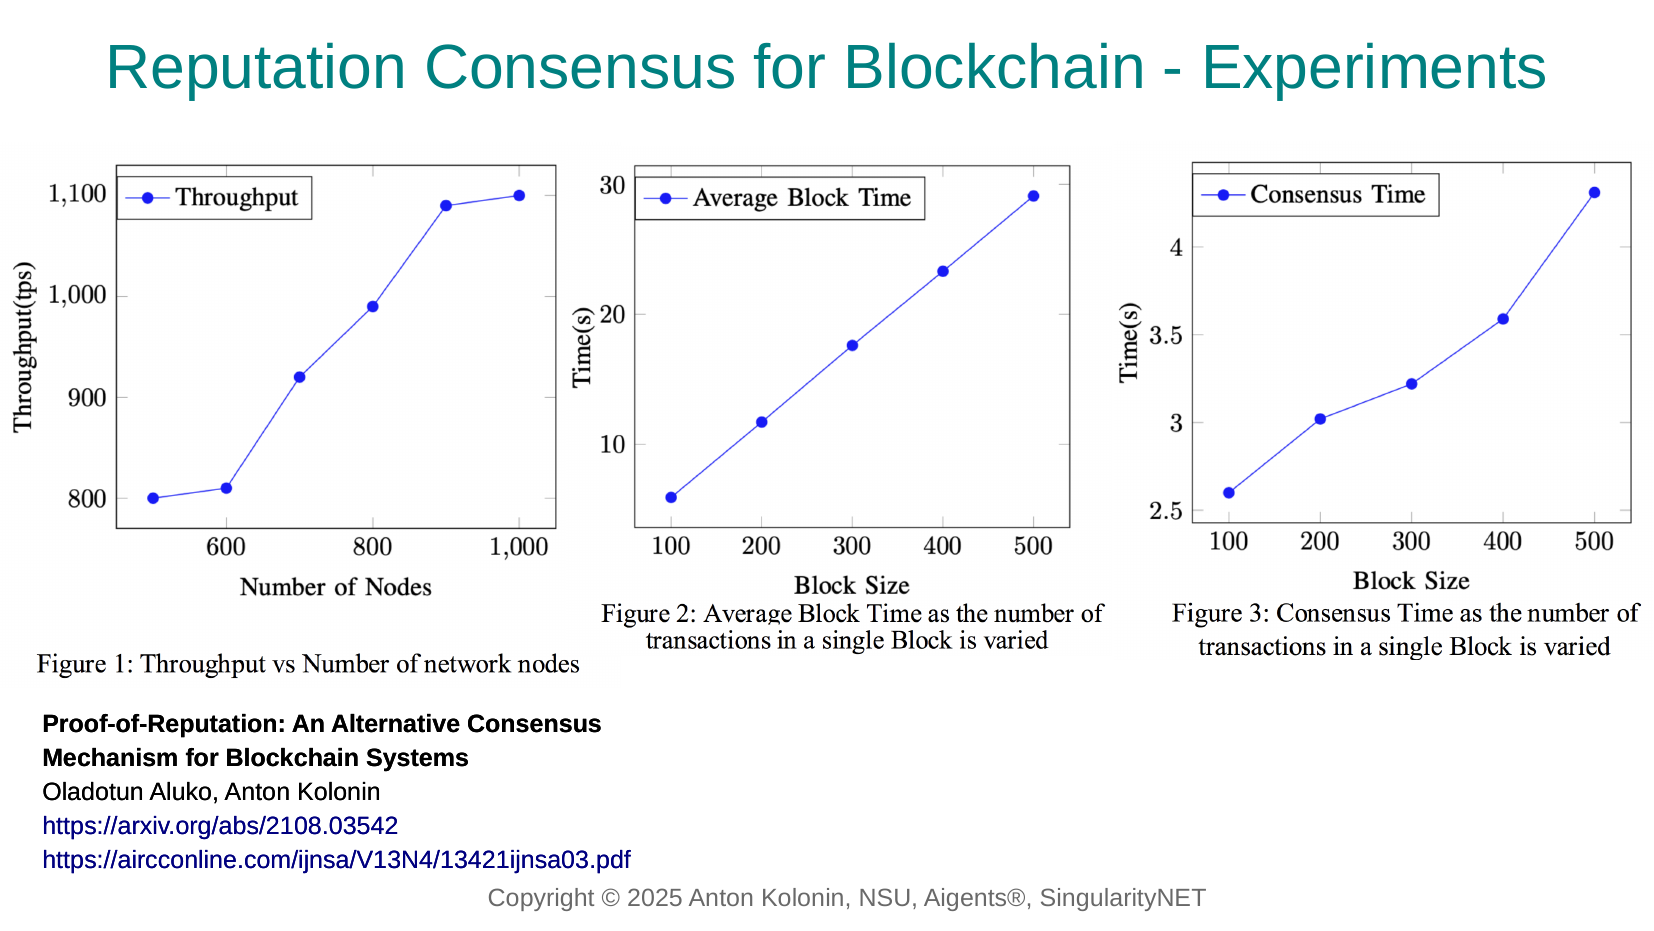

Reputation Consensus for Blockchain - Experiments
Proof-of-Reputation: An Alternative Consensus
Mechanism for Blockchain Systems
Oladotun Aluko, Anton Kolonin
https://arxiv.org/abs/2108.03542
https://aircconline.com/ijnsa/V13N4/13421ijnsa03.pdf
Proof-of-Reputation: An Alternative Consensus
Mechanism for Blockchain Systems
Oladotun Aluko, Anton Kolonin
https://arxiv.org/abs/2108.03542
https://aircconline.com/ijnsa/V13N4/13421ijnsa03.pdf
Copyright © 2025 Anton Kolonin, NSU, Aigents®, SingularityNET